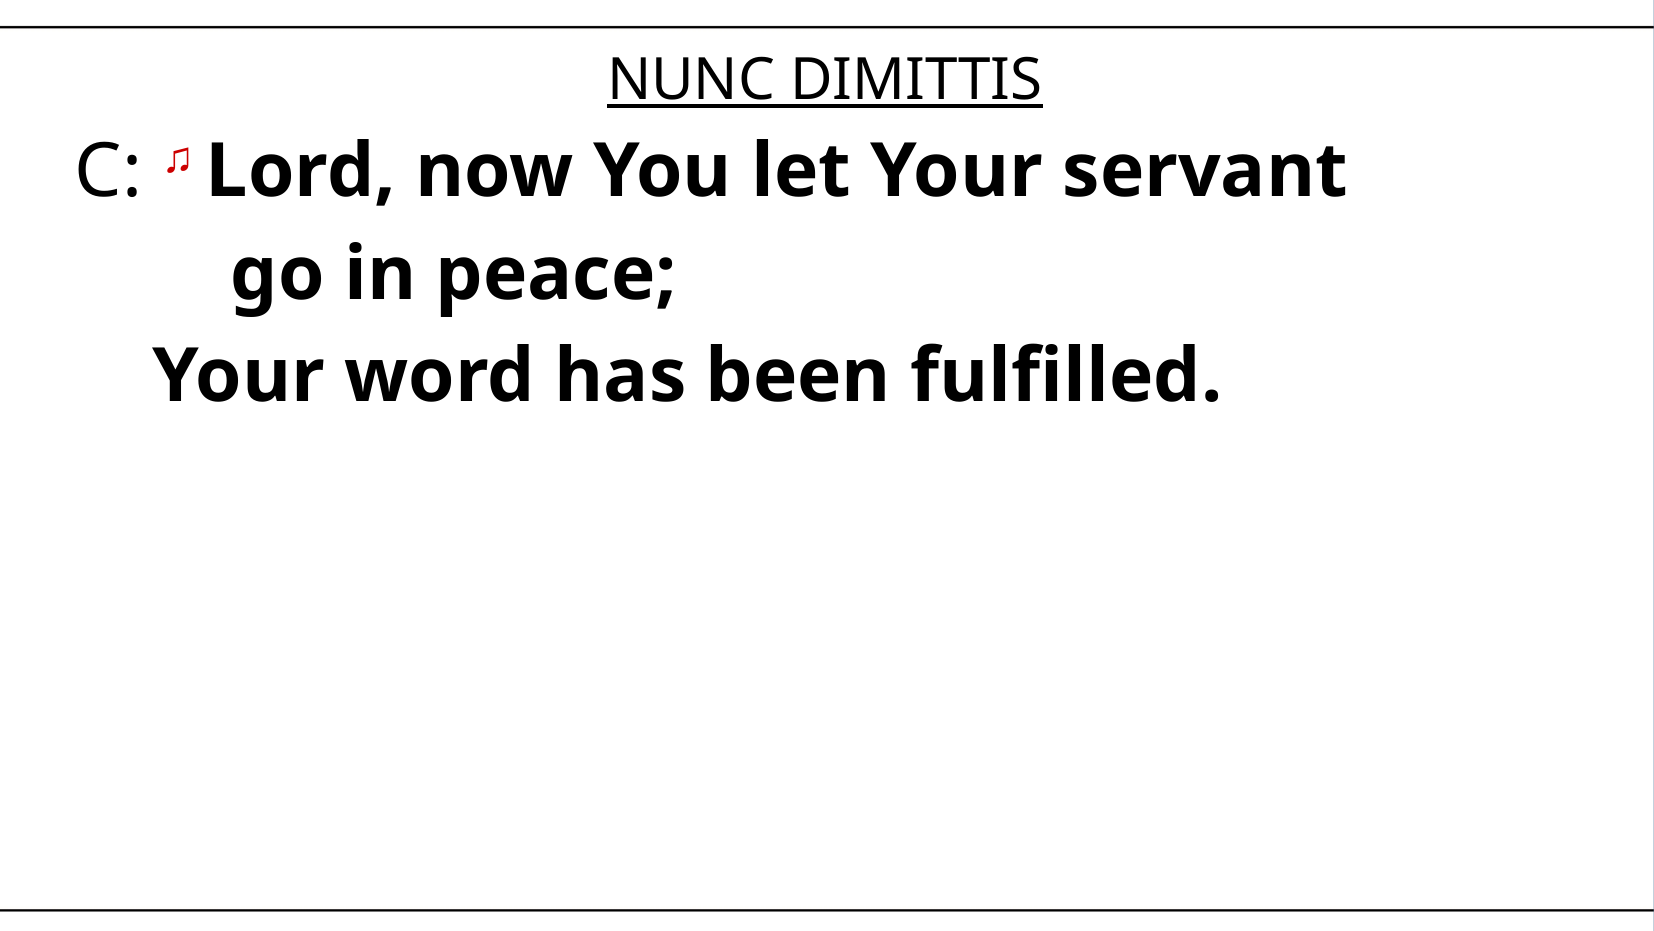

NUNC DIMITTIS
C: ♫ Lord, now You let Your servant
 go in peace;
 Your word has been fulfilled.